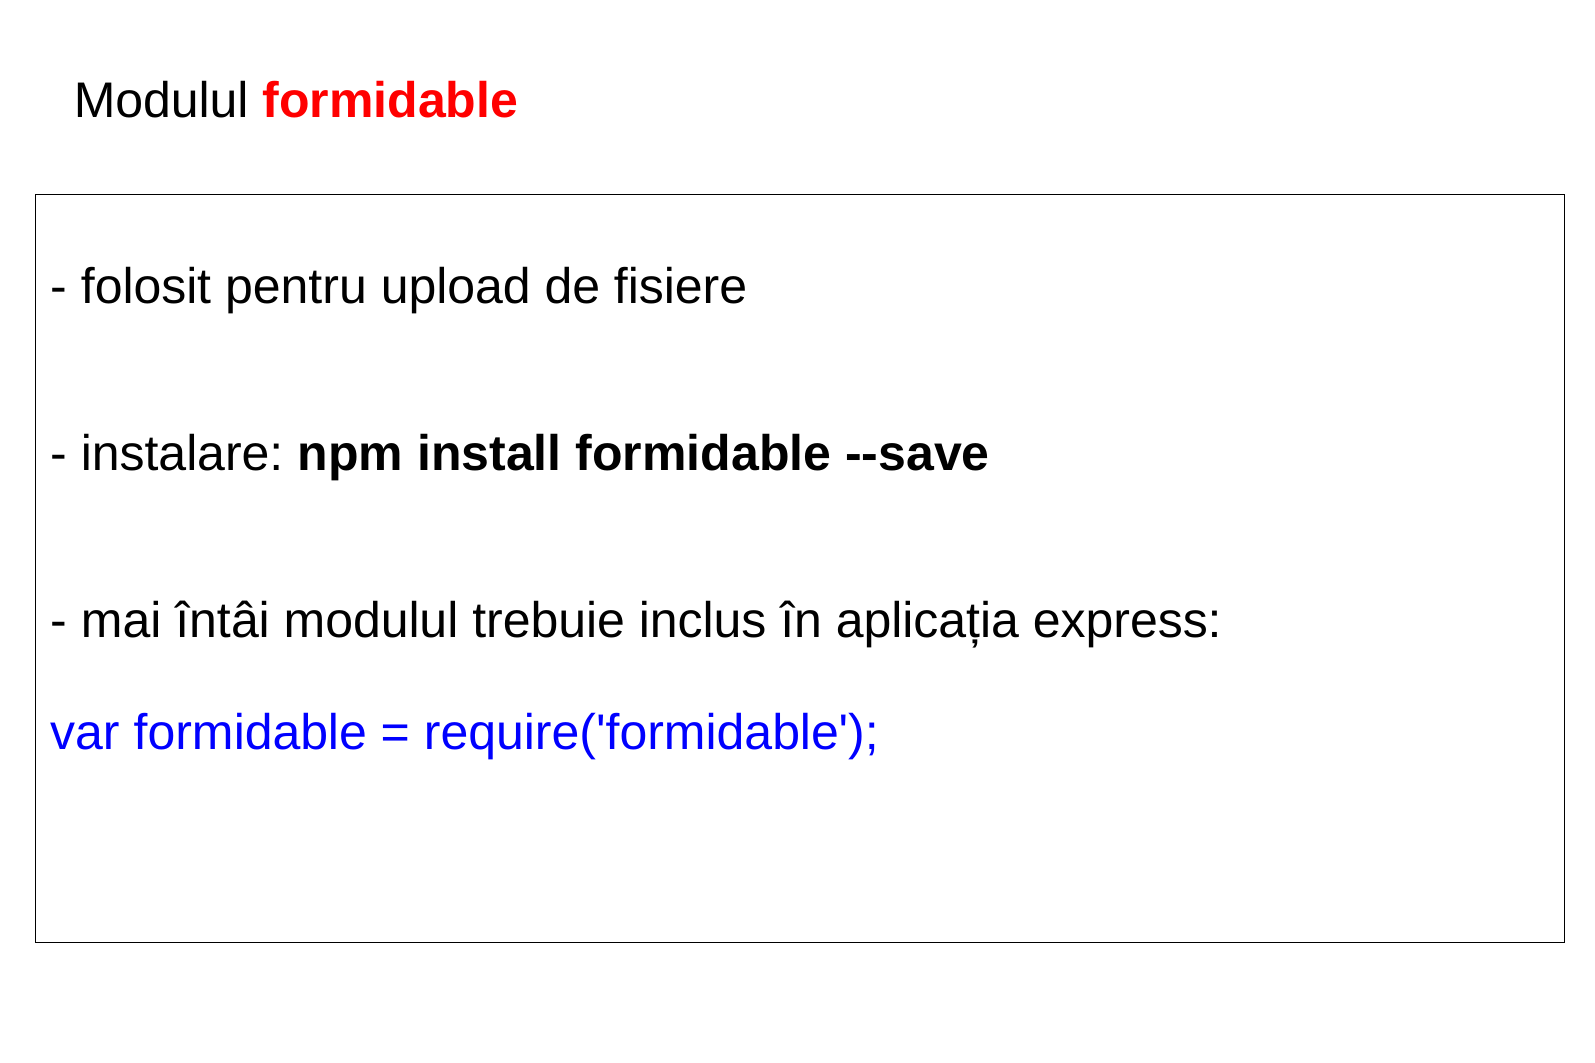

Modulul formidable
- folosit pentru upload de fisiere
- instalare: npm install formidable --save
- mai întâi modulul trebuie inclus în aplicația express:
var formidable = require('formidable');